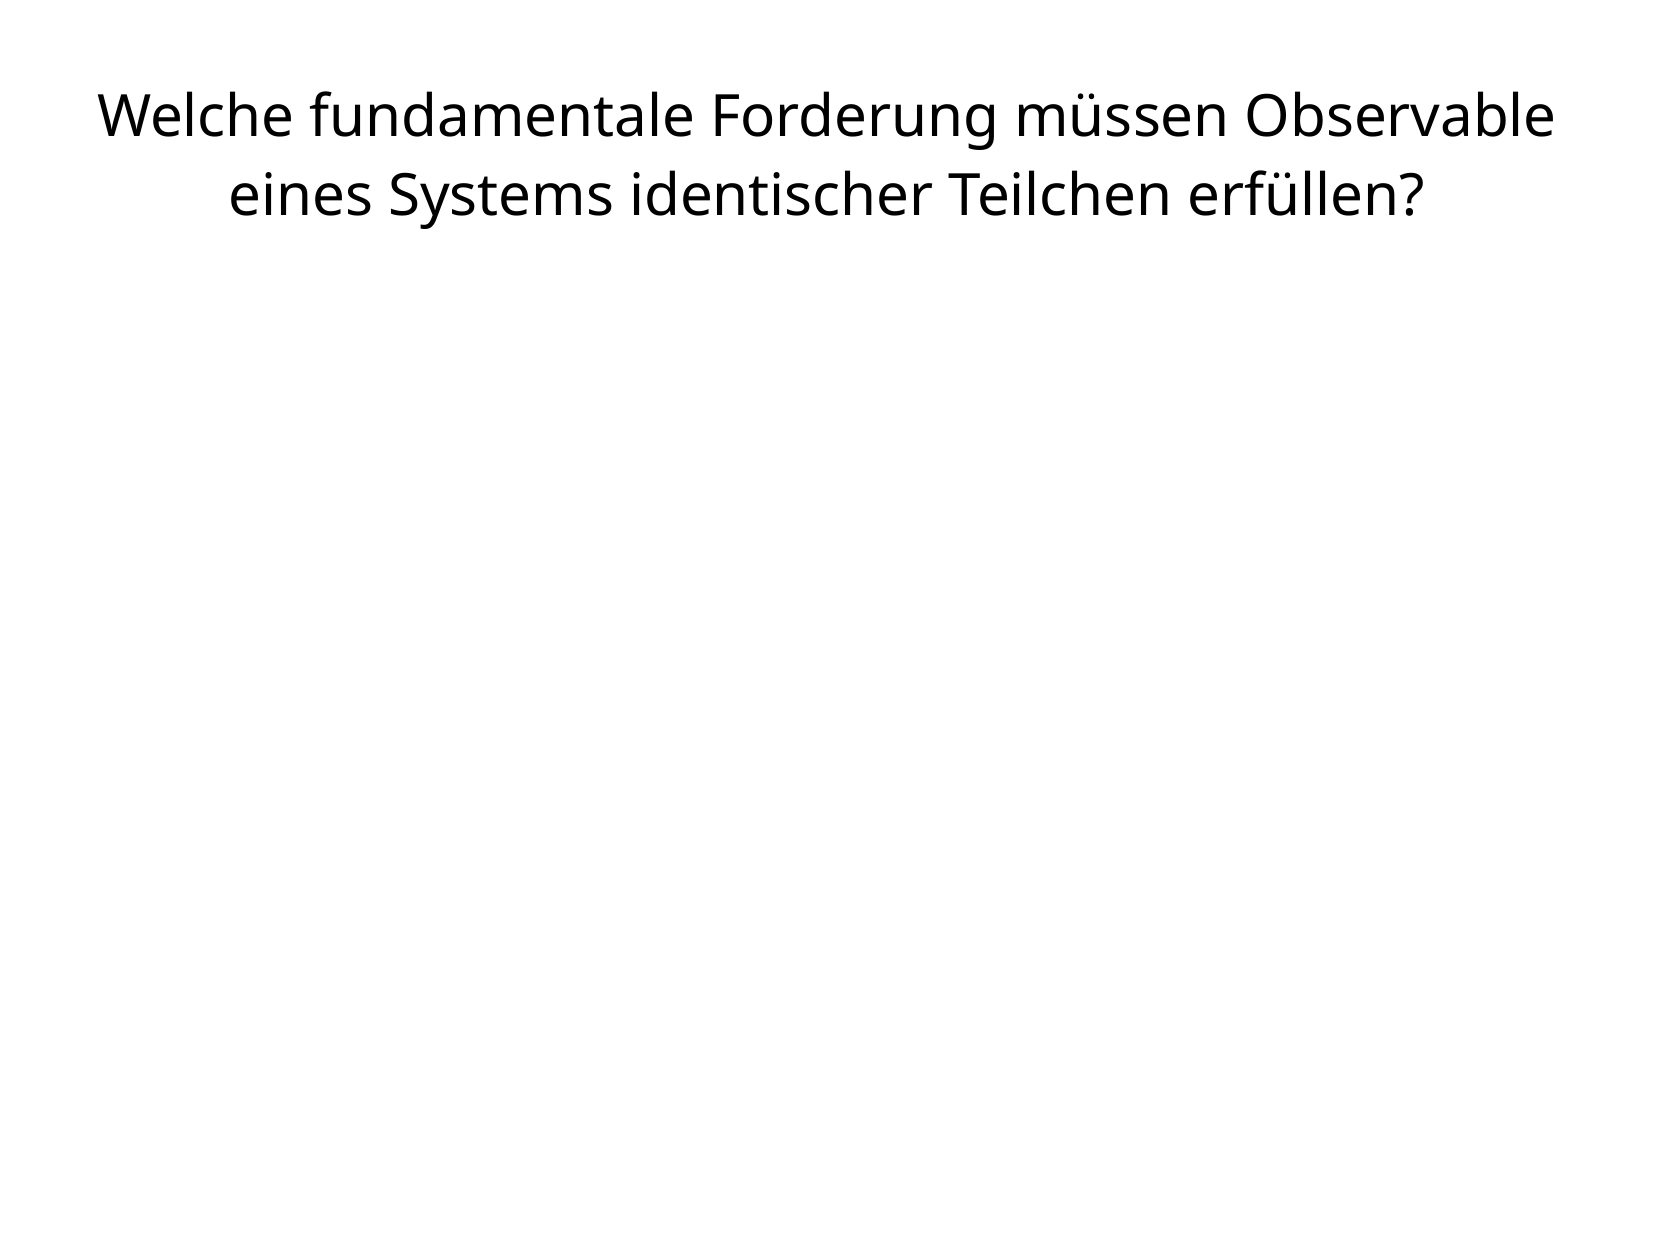

# Welche fundamentale Forderung müssen Observable eines Systems identischer Teilchen erfüllen?